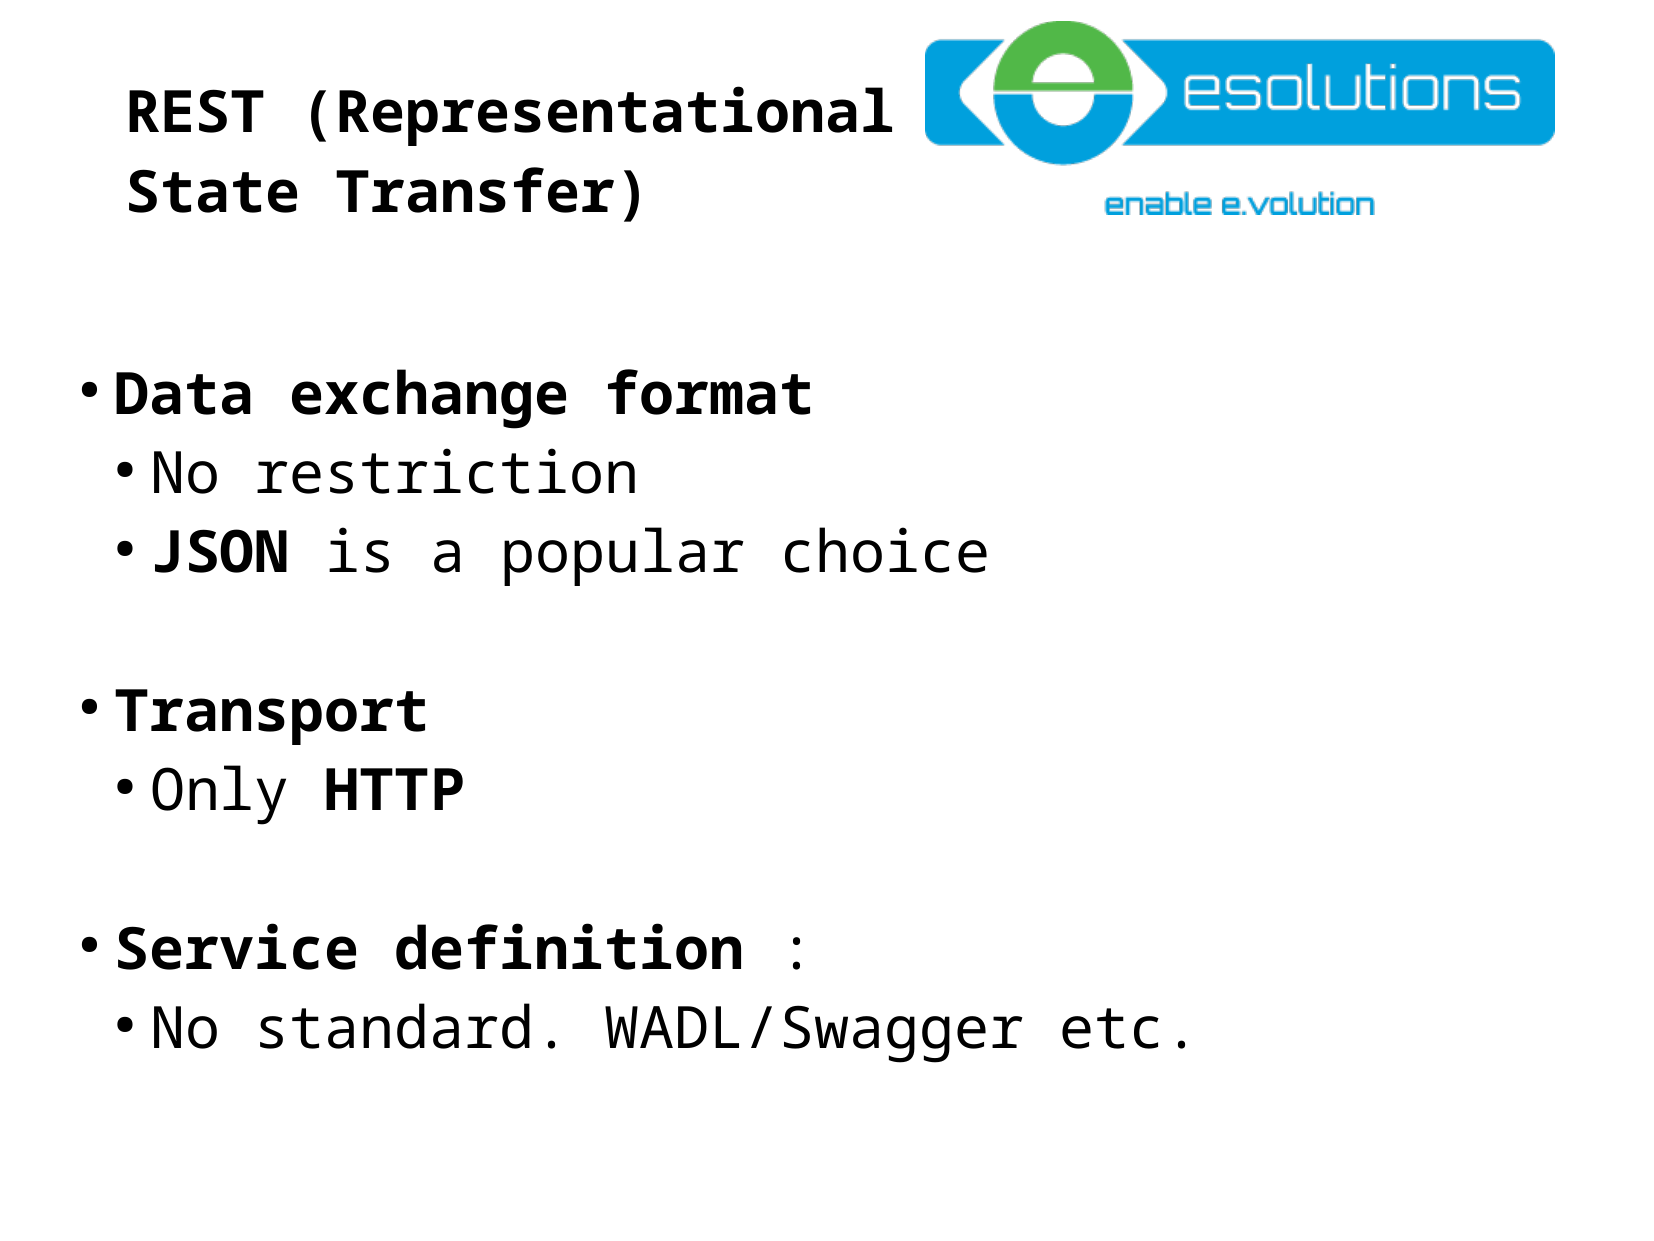

REST (Representational State Transfer)
# Data exchange format
No restriction
JSON is a popular choice
Transport
Only HTTP
Service definition :
No standard. WADL/Swagger etc.